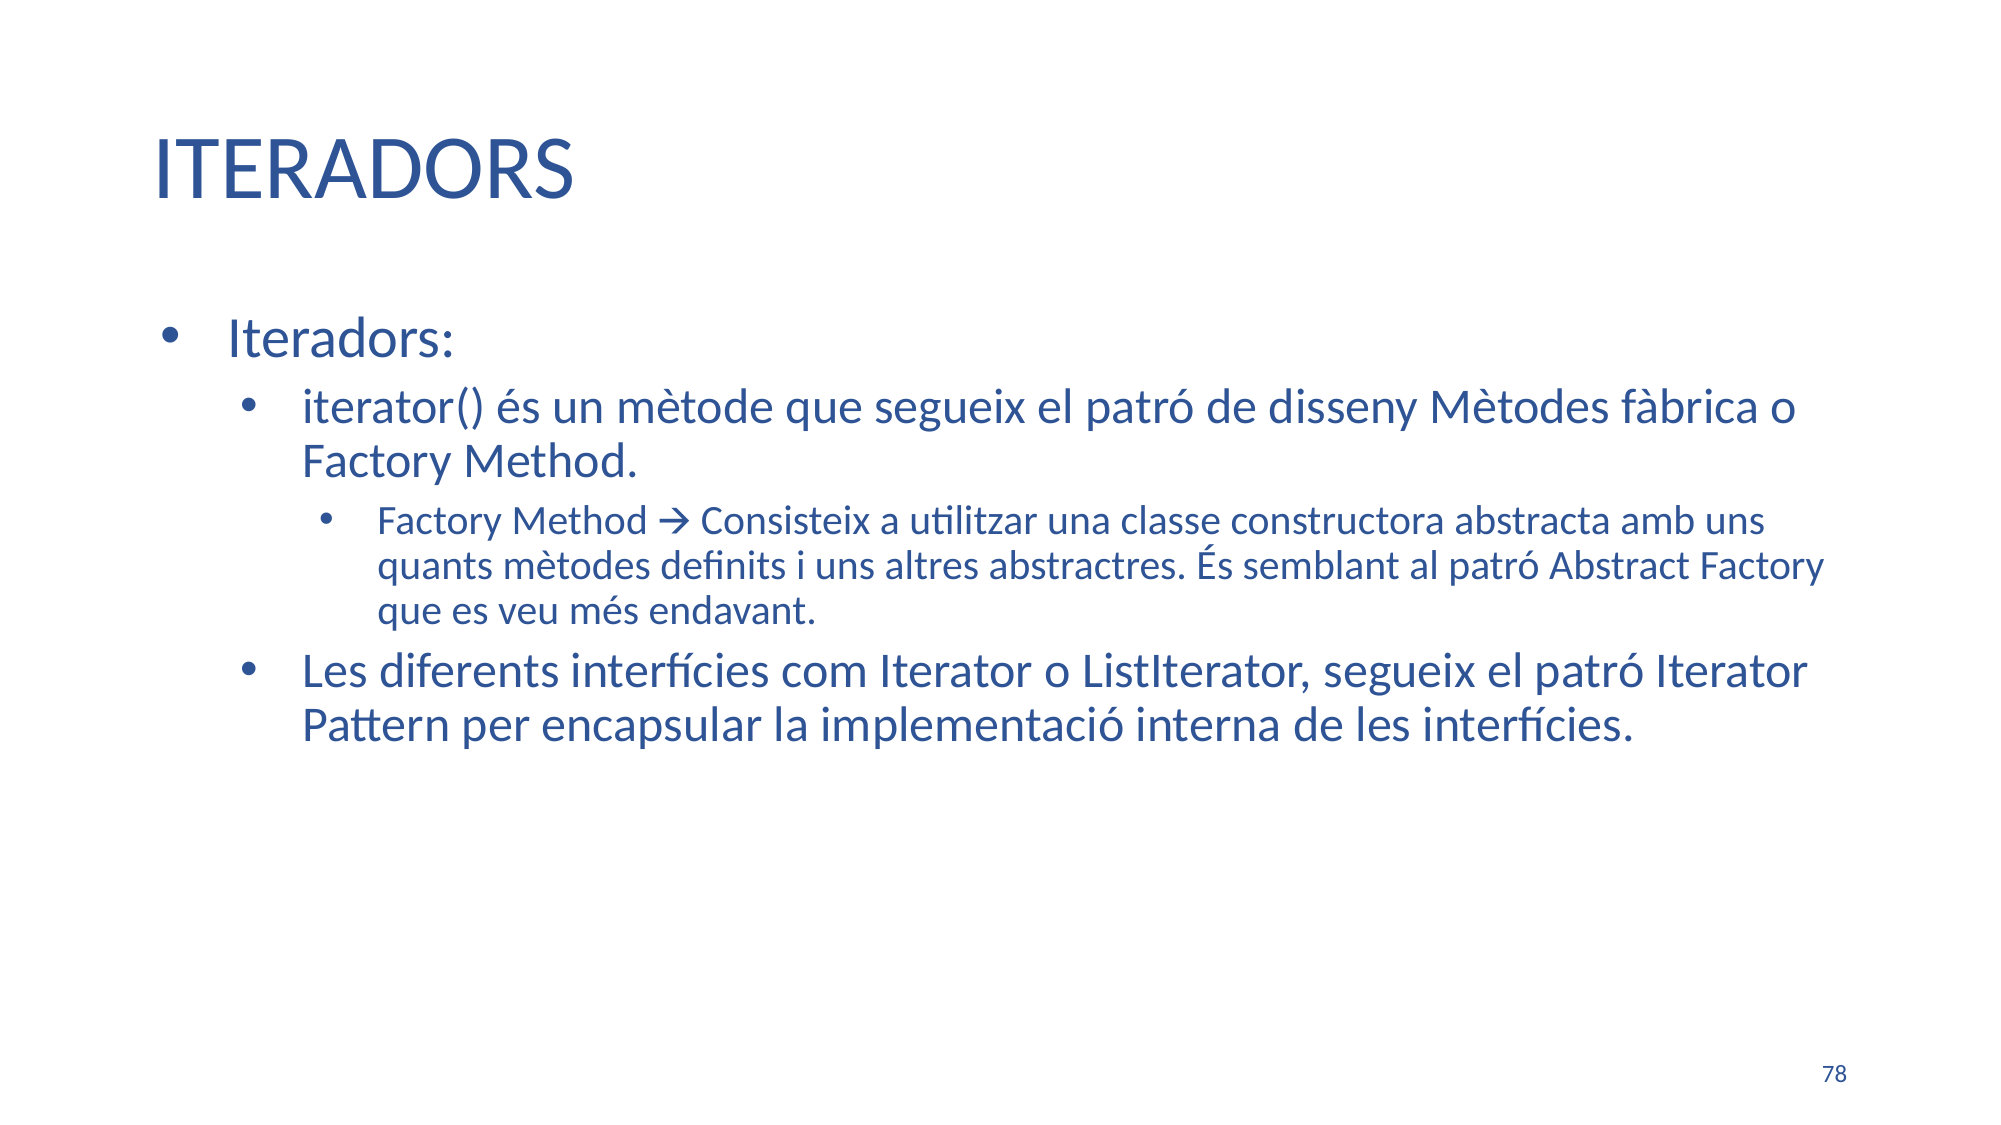

# ITERADORS
Iteradors:
iterator() és un mètode que segueix el patró de disseny Mètodes fàbrica o Factory Method.
Factory Method 🡪 Consisteix a utilitzar una classe constructora abstracta amb uns quants mètodes definits i uns altres abstractres. És semblant al patró Abstract Factory que es veu més endavant.
Les diferents interfícies com Iterator o ListIterator, segueix el patró Iterator Pattern per encapsular la implementació interna de les interfícies.